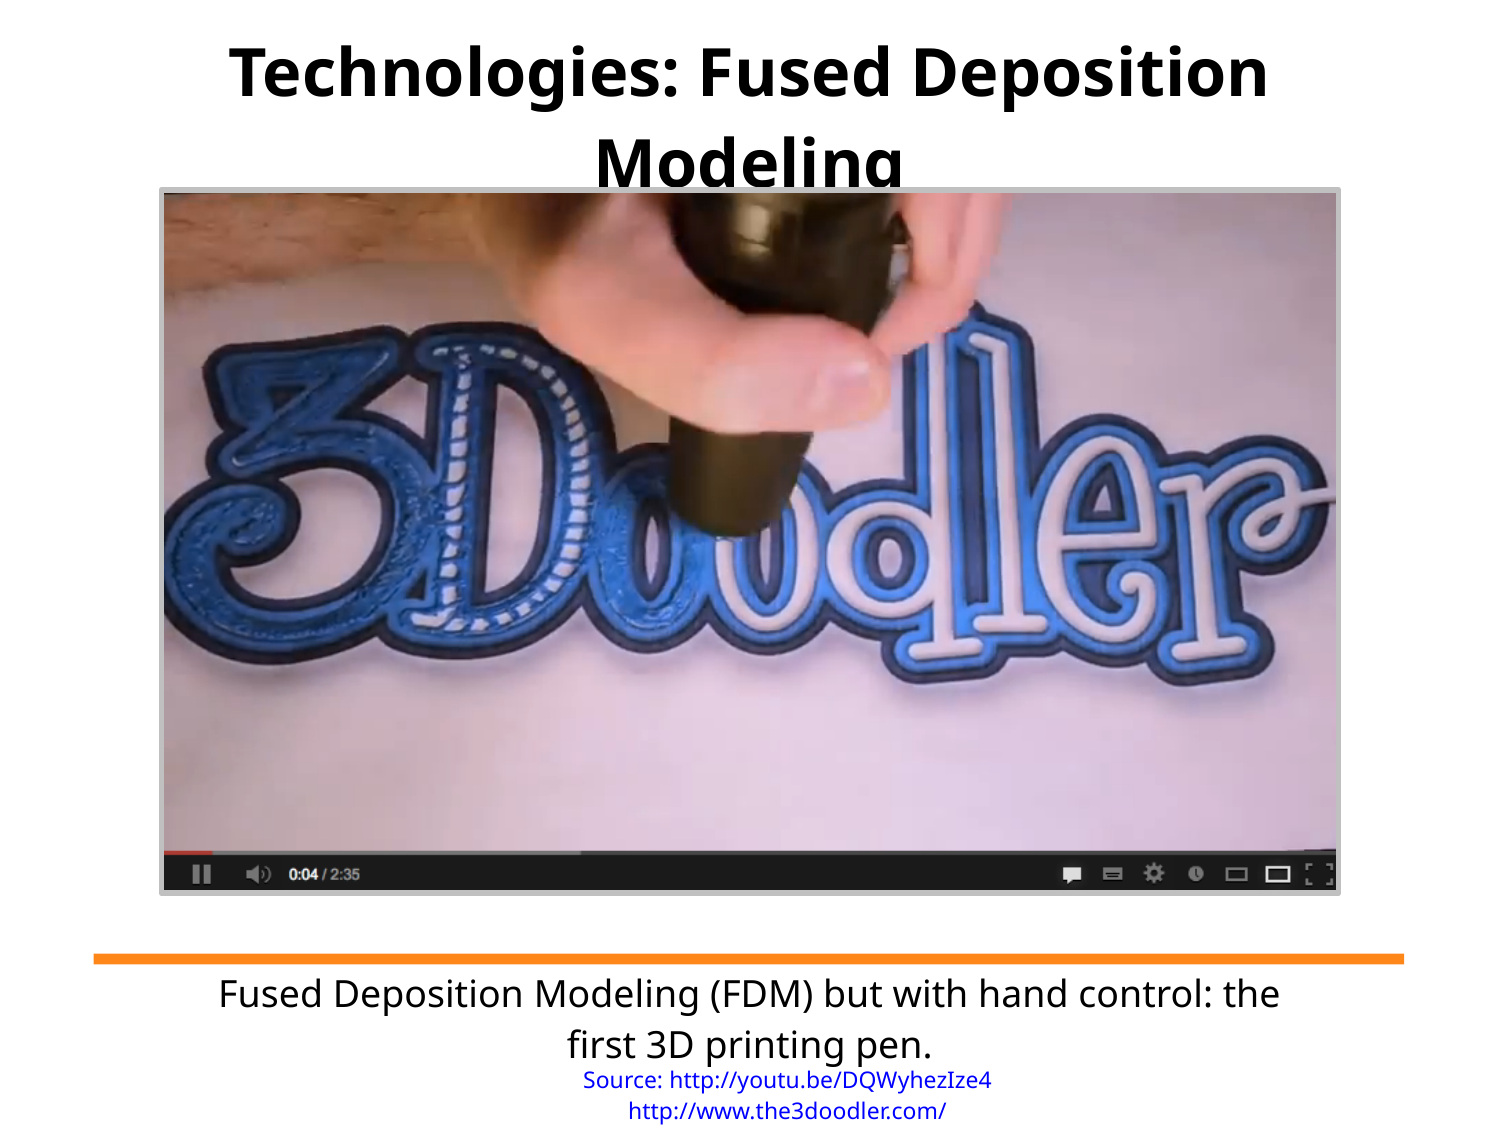

# Technologies: Fused Deposition Modeling
Fused Deposition Modeling (FDM) but with hand control: the first 3D printing pen.
Source: http://youtu.be/DQWyhezIze4
http://www.the3doodler.com/